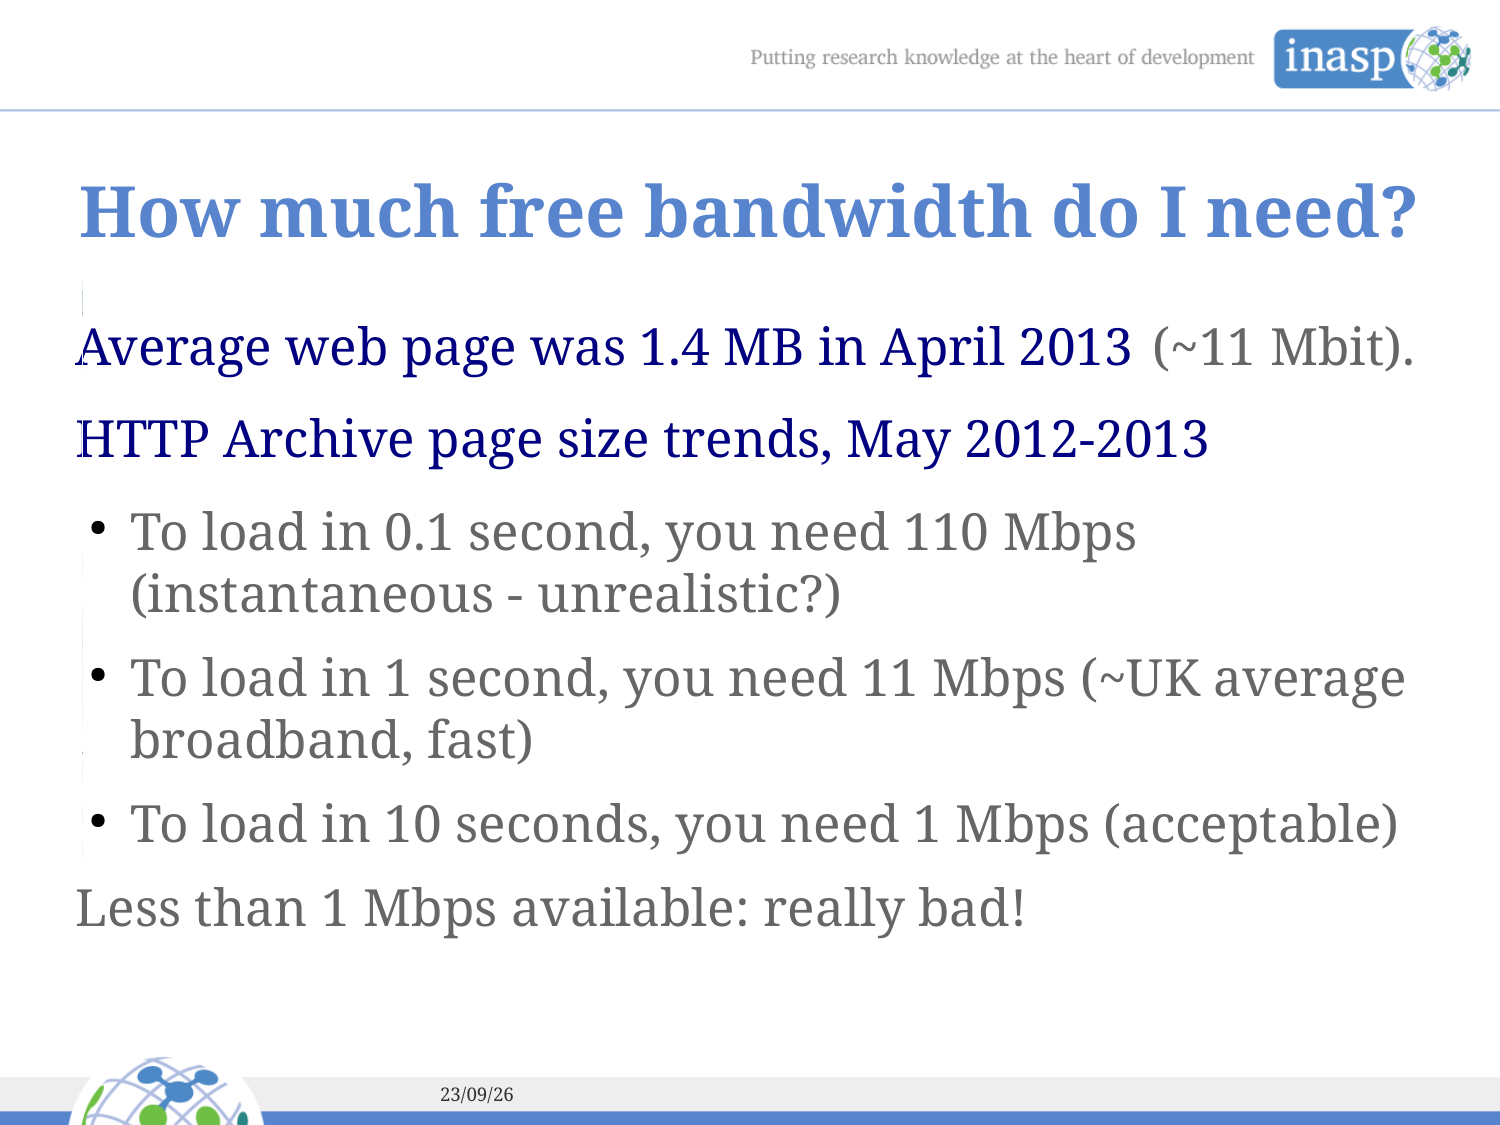

# How much free bandwidth do I need?
Average web page was 1.4 MB in April 2013 (~11 Mbit).
HTTP Archive page size trends, May 2012-2013
To load in 0.1 second, you need 110 Mbps (instantaneous - unrealistic?)
To load in 1 second, you need 11 Mbps (~UK average broadband, fast)
To load in 10 seconds, you need 1 Mbps (acceptable)
Less than 1 Mbps available: really bad!